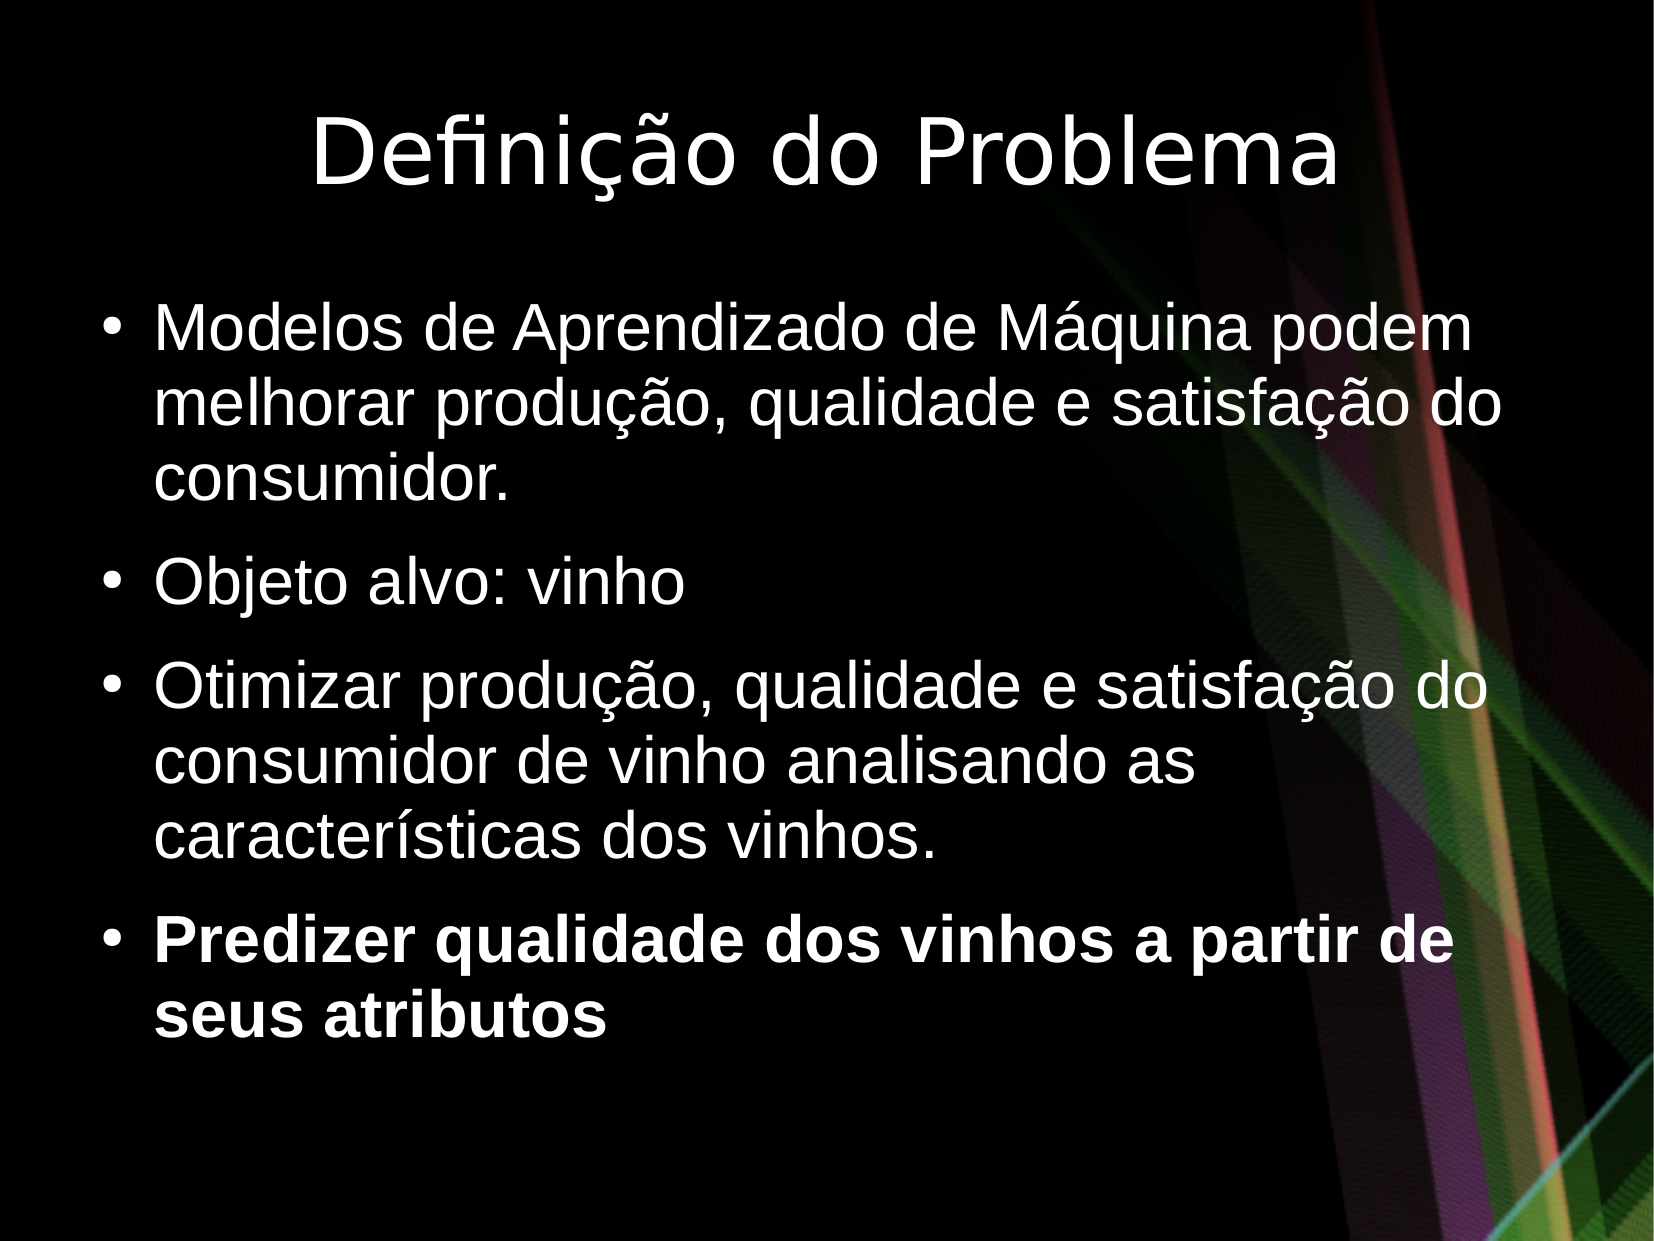

# Definição do Problema
Modelos de Aprendizado de Máquina podem melhorar produção, qualidade e satisfação do consumidor.
Objeto alvo: vinho
Otimizar produção, qualidade e satisfação do consumidor de vinho analisando as características dos vinhos.
Predizer qualidade dos vinhos a partir de seus atributos